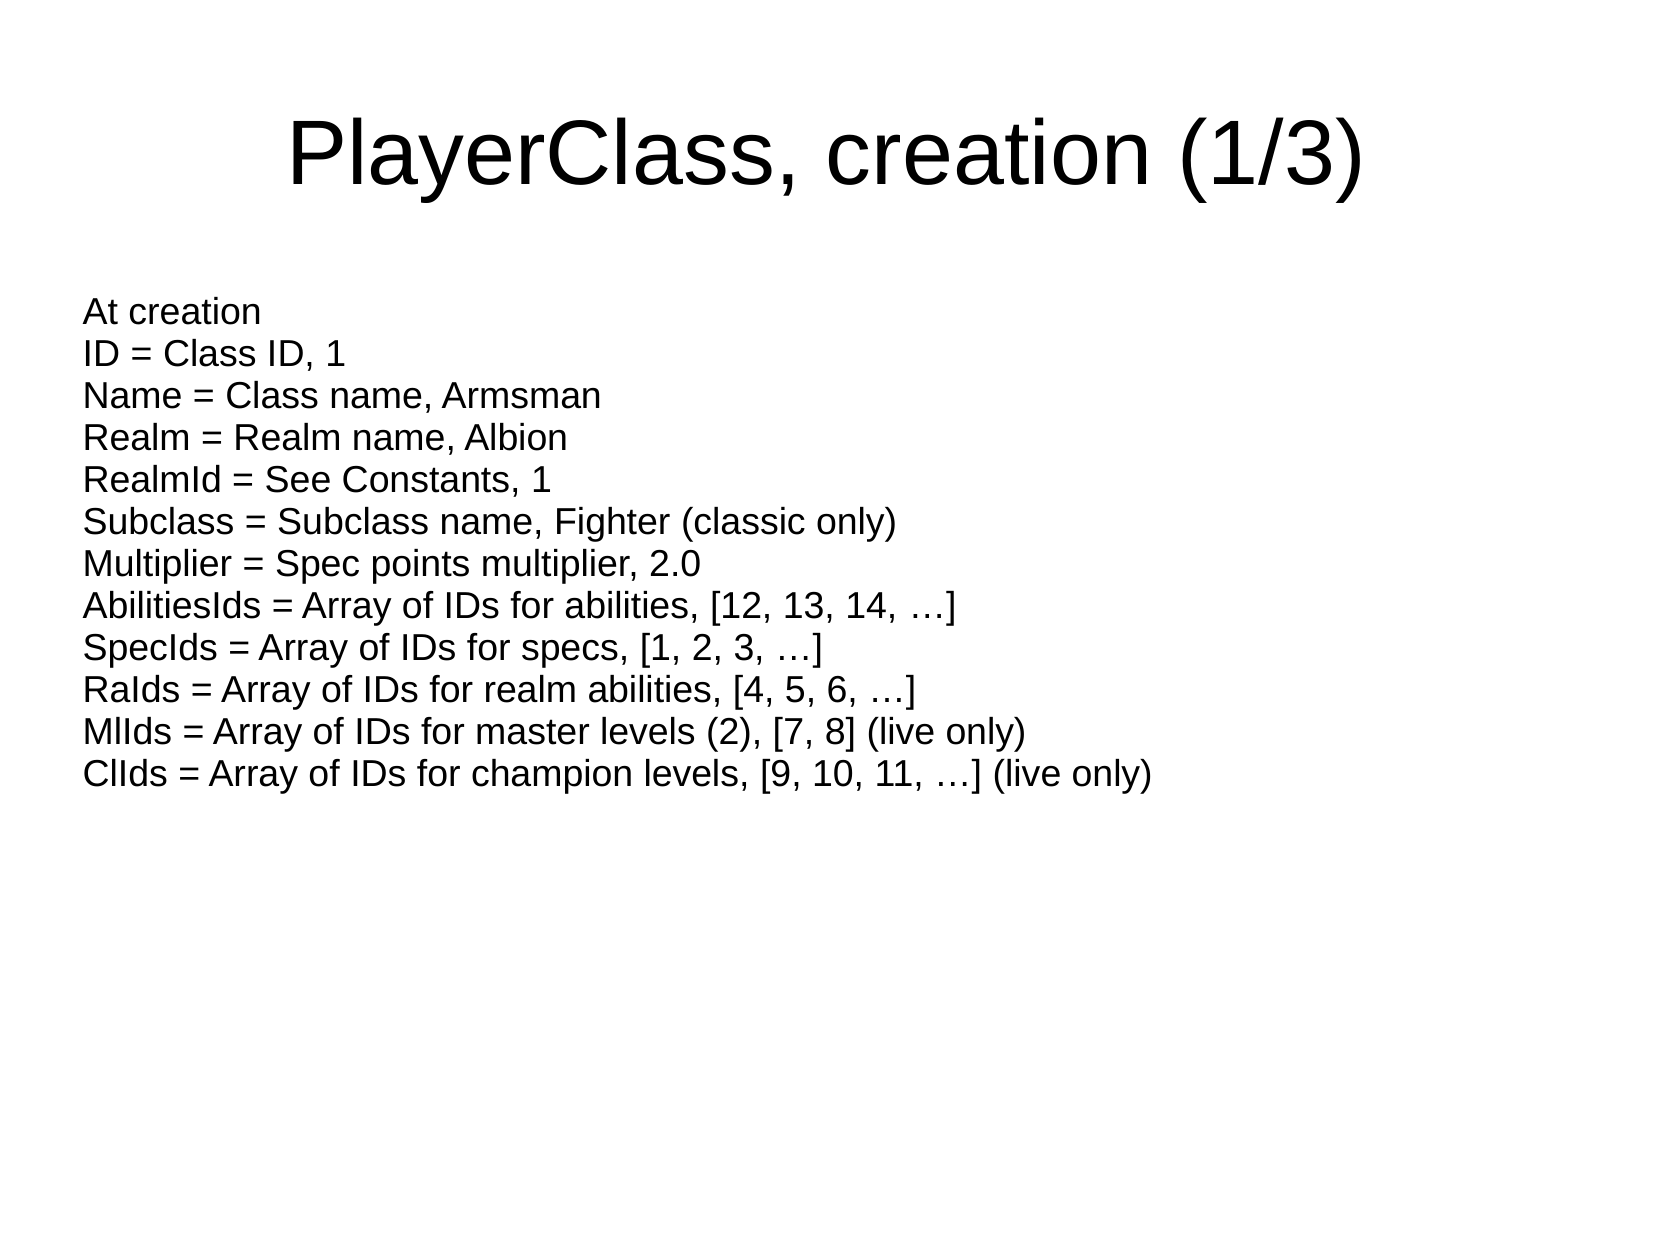

# PlayerClass, creation (1/3)
At creation
ID = Class ID, 1
Name = Class name, Armsman
Realm = Realm name, Albion
RealmId = See Constants, 1
Subclass = Subclass name, Fighter (classic only)
Multiplier = Spec points multiplier, 2.0
AbilitiesIds = Array of IDs for abilities, [12, 13, 14, …]
SpecIds = Array of IDs for specs, [1, 2, 3, …]
RaIds = Array of IDs for realm abilities, [4, 5, 6, …]
MlIds = Array of IDs for master levels (2), [7, 8] (live only)
ClIds = Array of IDs for champion levels, [9, 10, 11, …] (live only)